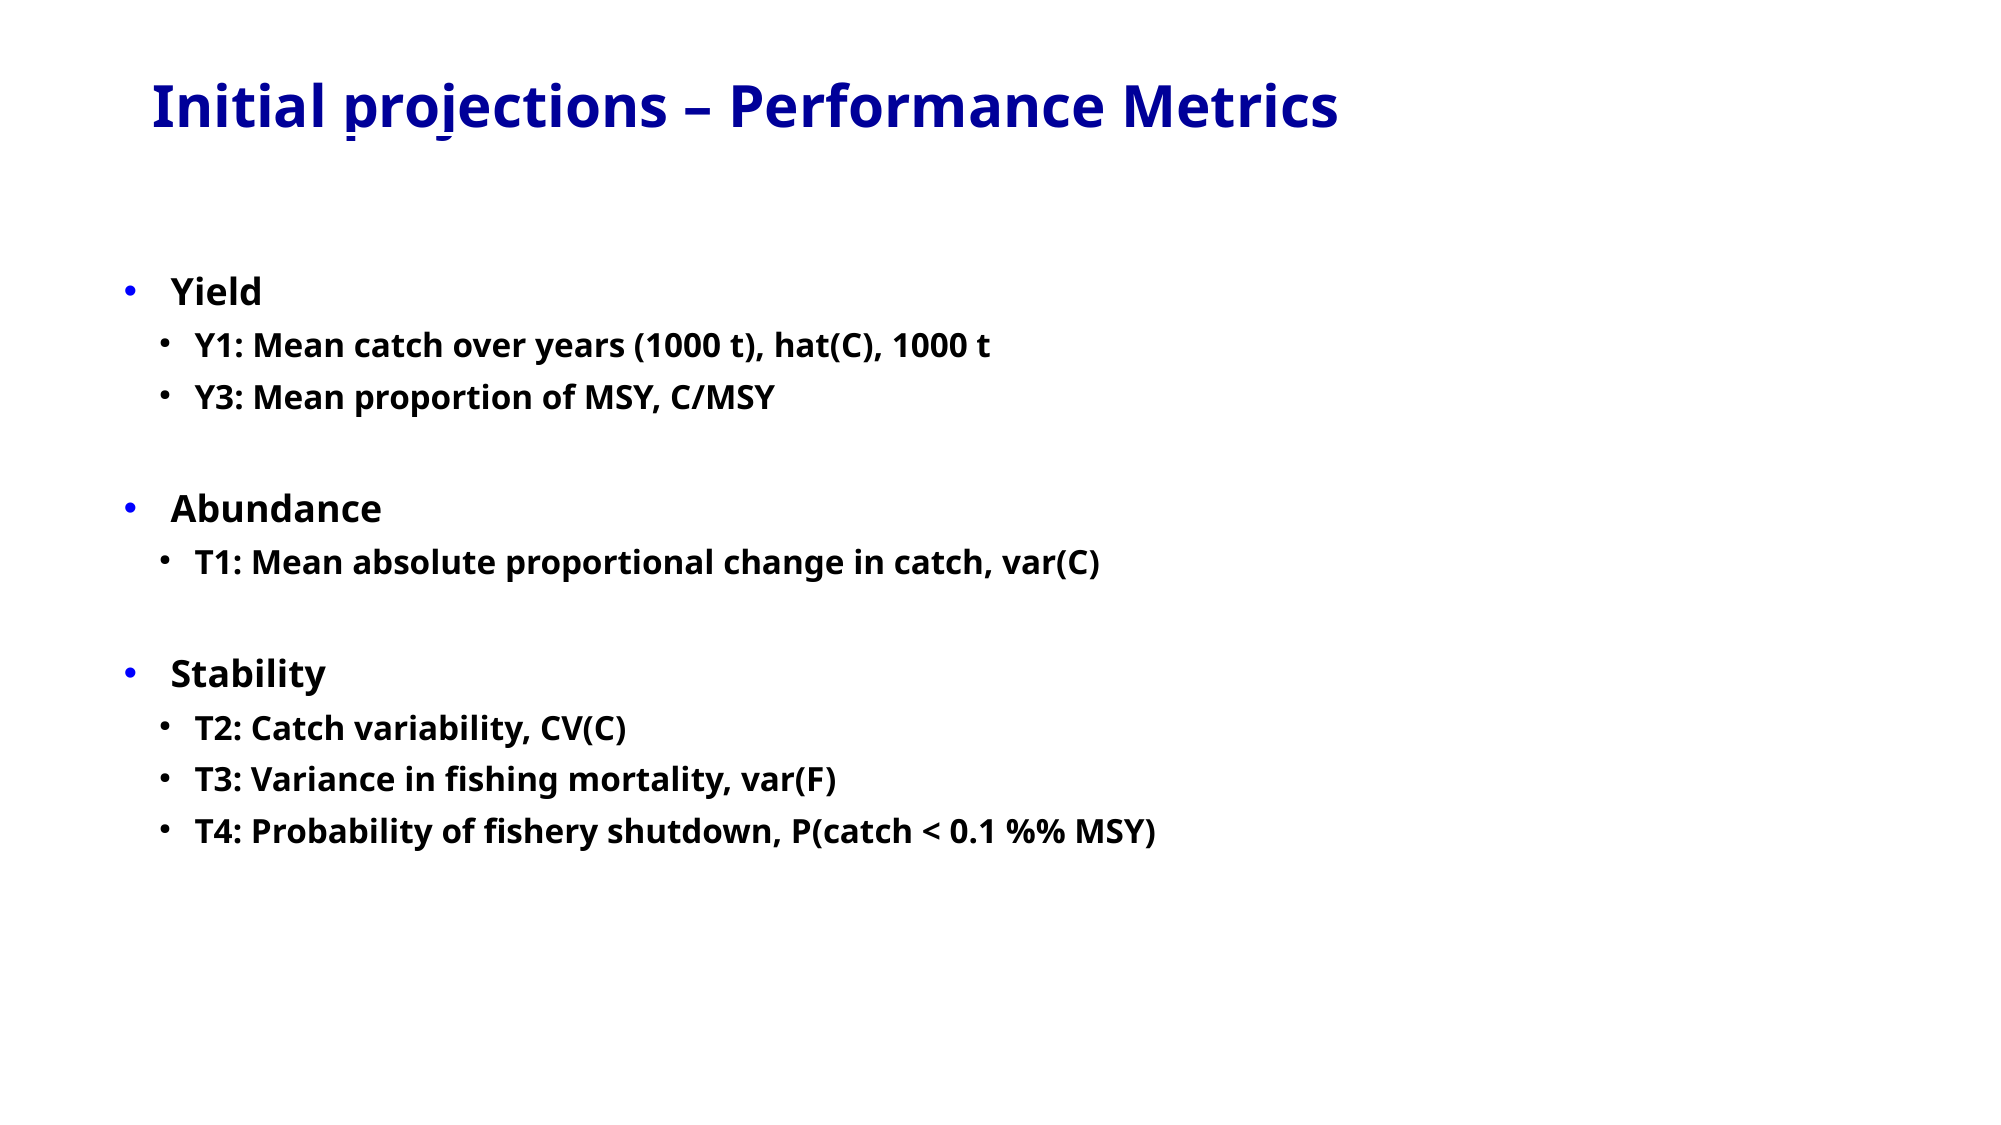

Initial projections – Performance Metrics
Yield
Y1: Mean catch over years (1000 t), hat(C), 1000 t
Y3: Mean proportion of MSY, C/MSY
Abundance
T1: Mean absolute proportional change in catch, var(C)
Stability
T2: Catch variability, CV(C)
T3: Variance in fishing mortality, var(F)
T4: Probability of fishery shutdown, P(catch < 0.1 %% MSY)